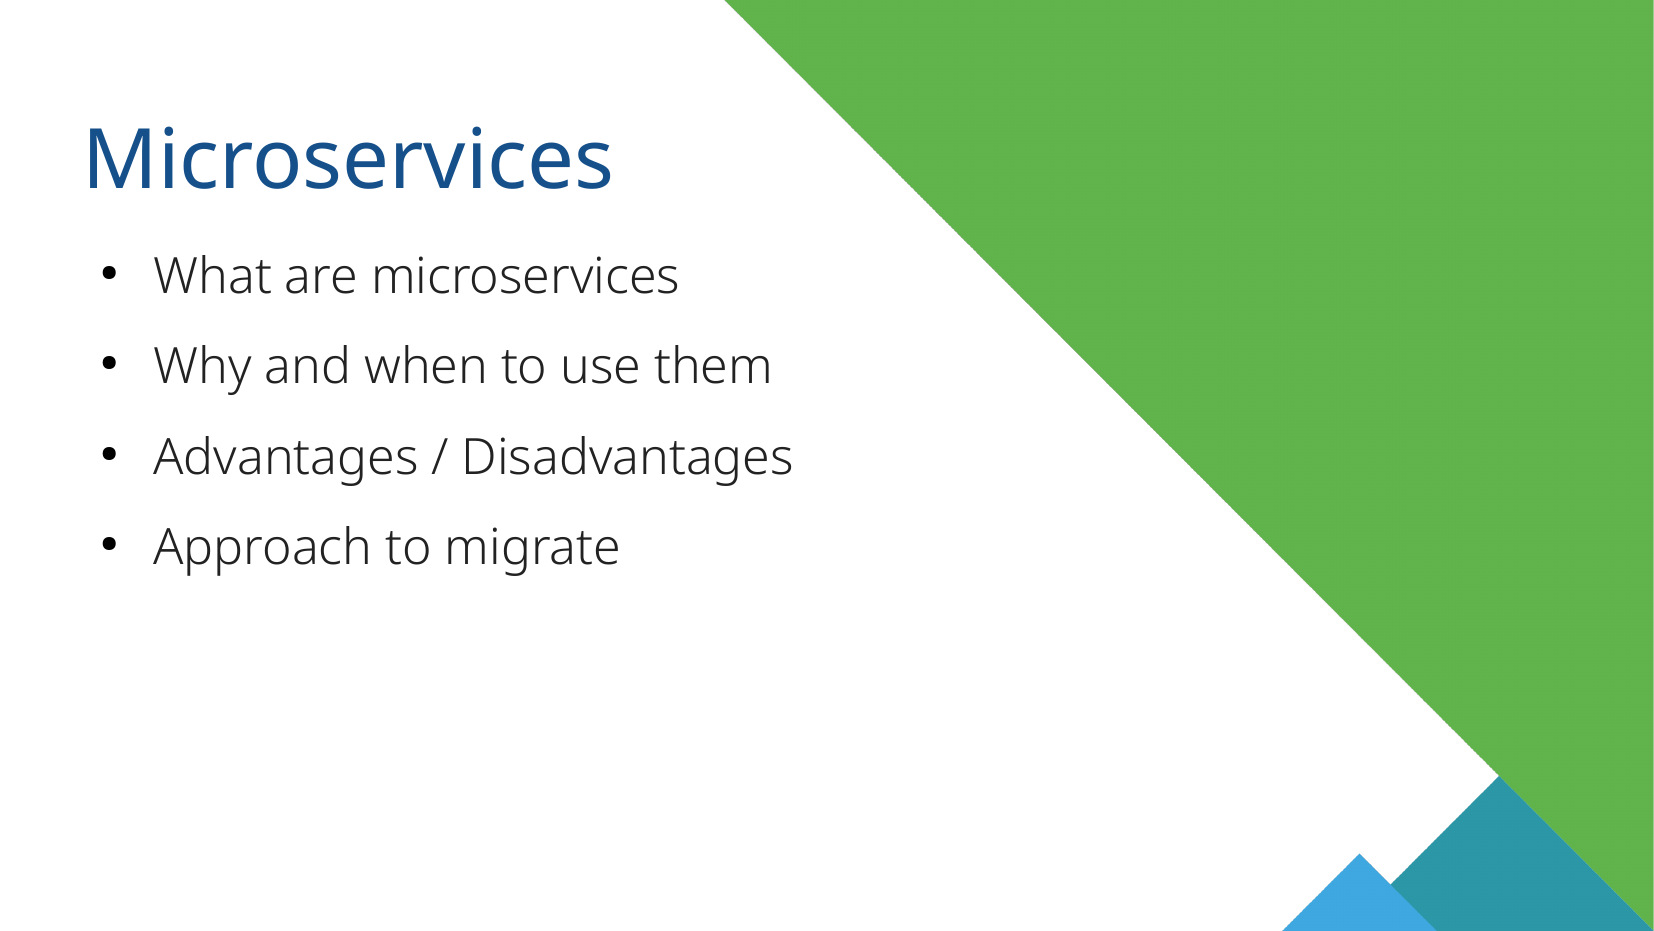

# Microservices
What are microservices
Why and when to use them
Advantages / Disadvantages
Approach to migrate